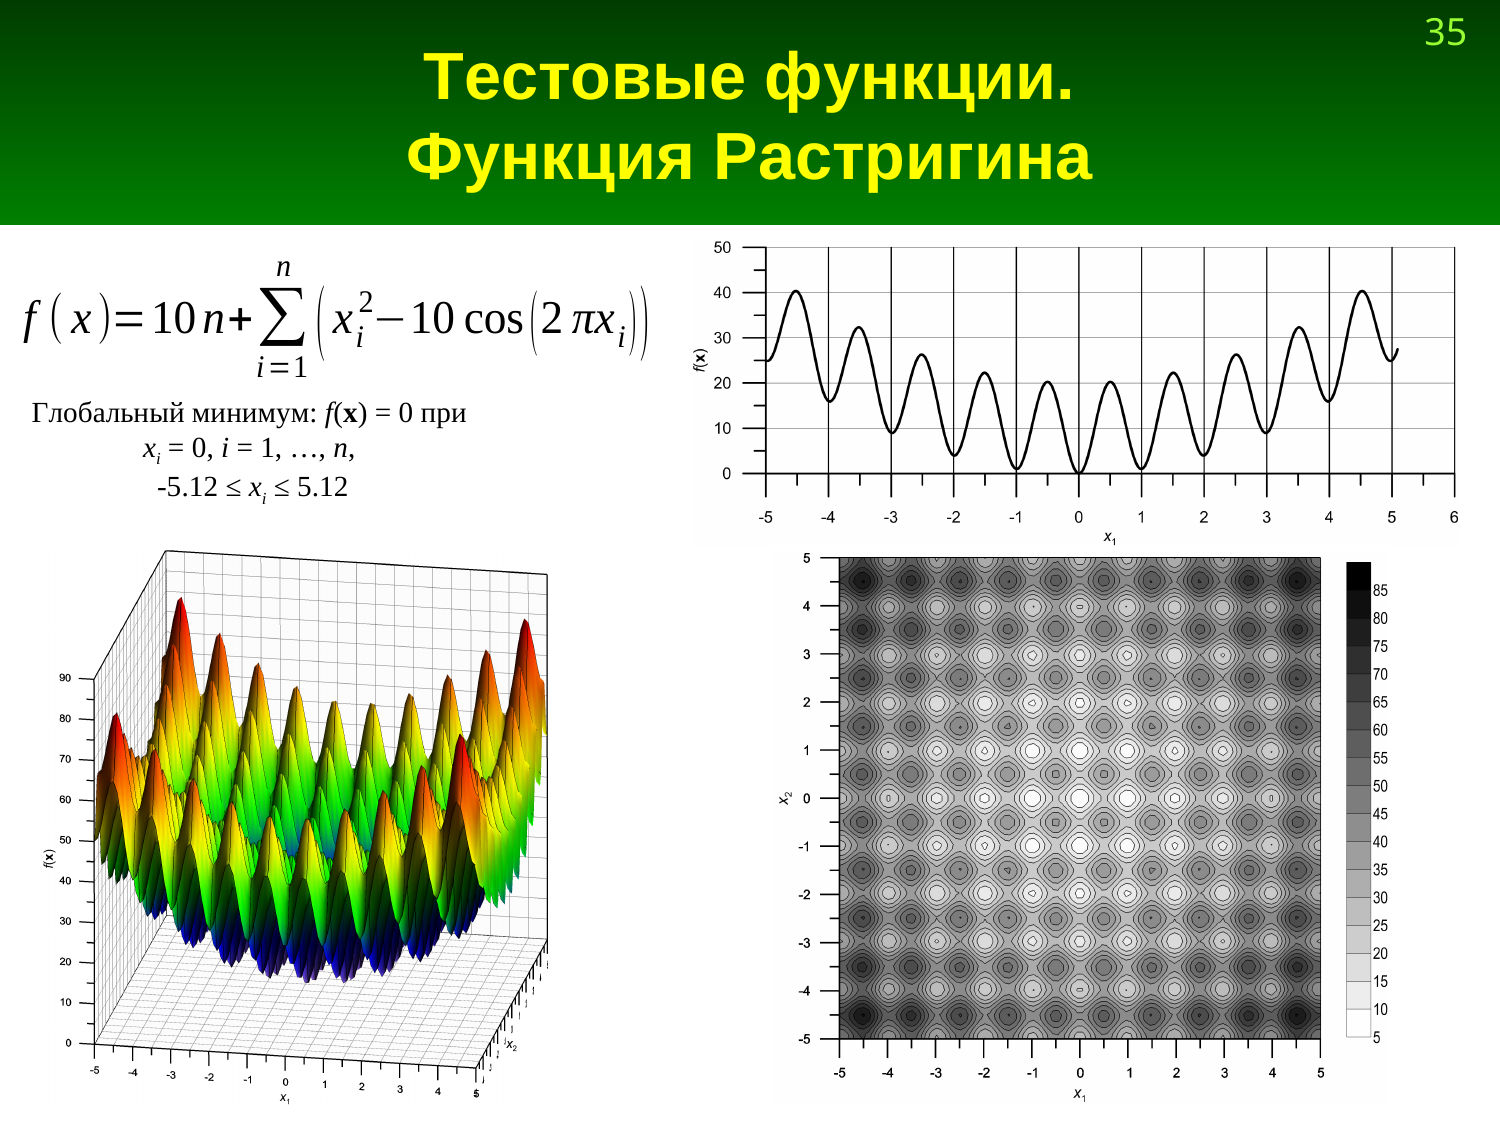

# Тестовые функции. Функция Растригина
Глобальный минимум: f(x) = 0 при
xi = 0, i = 1, …, n,
-5.12 ≤ xi ≤ 5.12